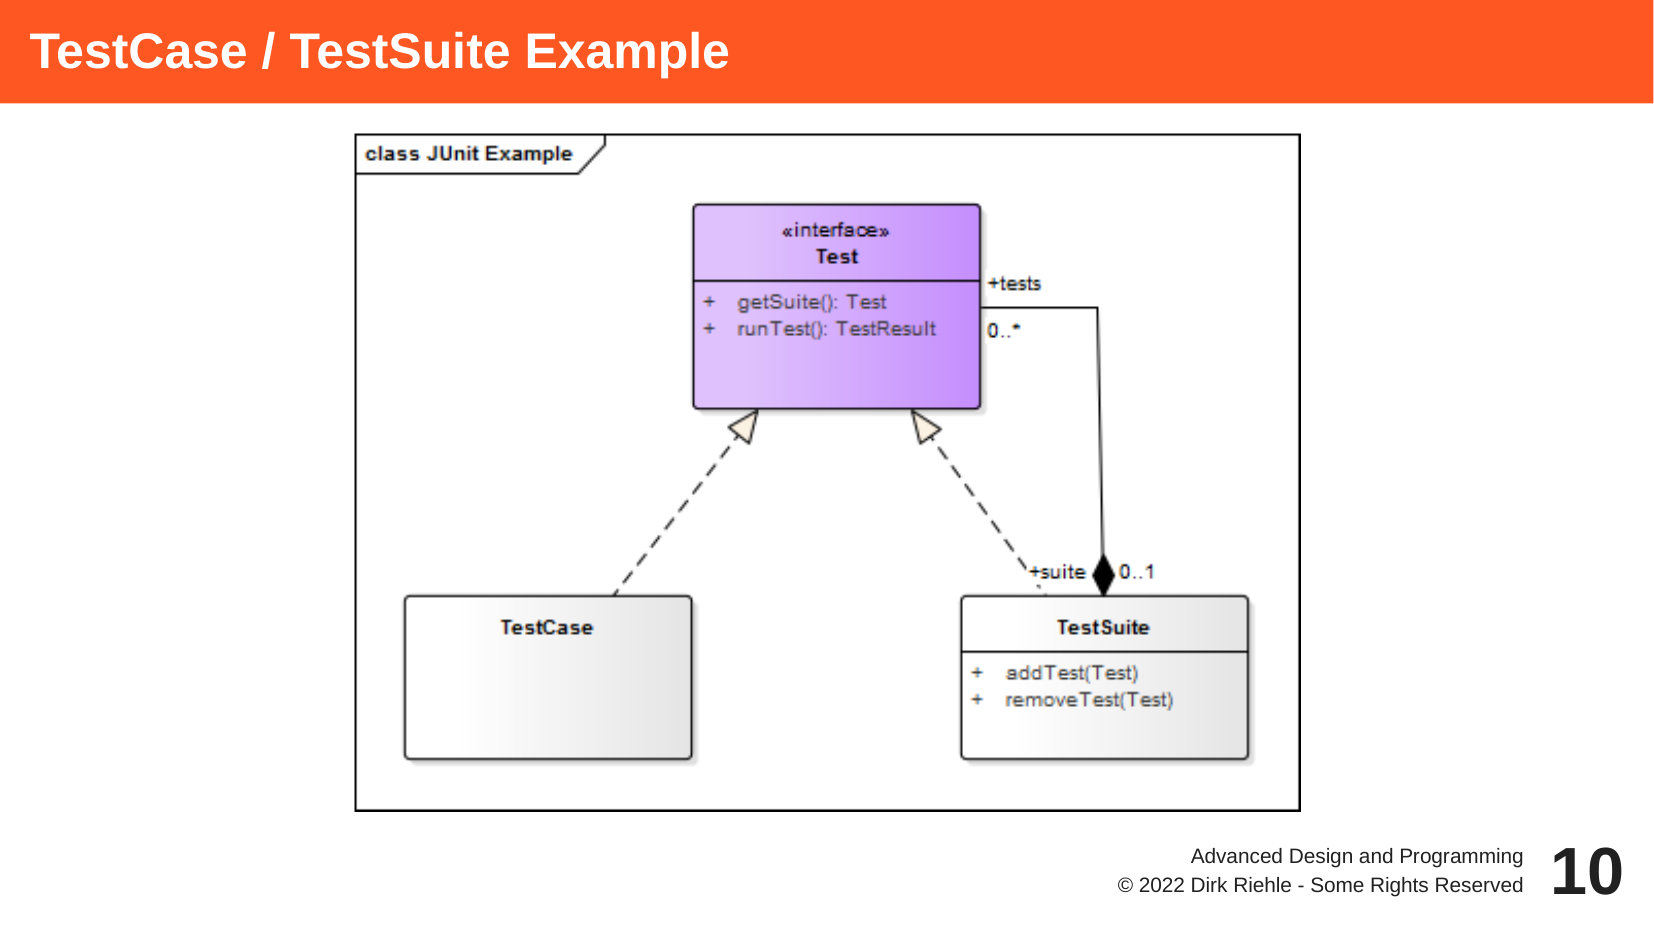

# TestCase / TestSuite Example
Advanced Design and Programming
10
© 2022 Dirk Riehle - Some Rights Reserved